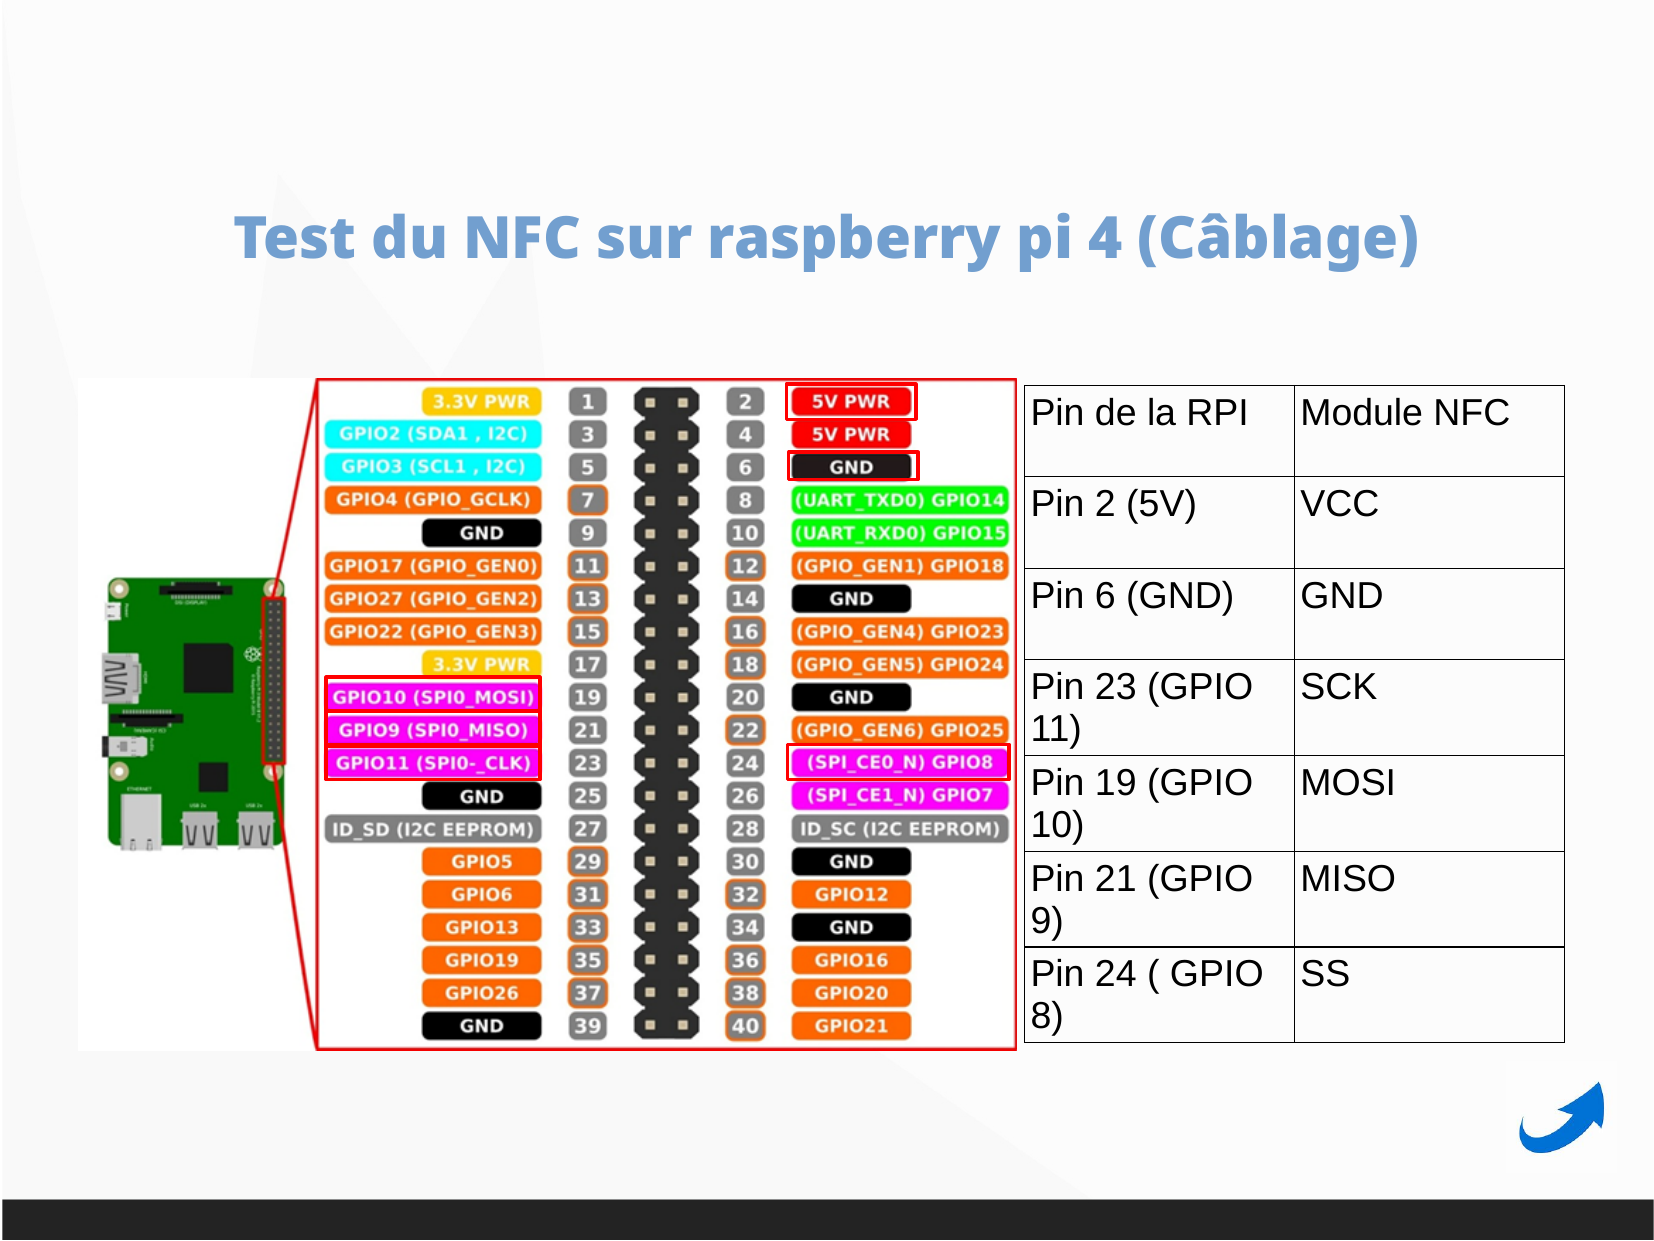

# Test du NFC sur raspberry pi 4 (Câblage)
| Pin de la RPI | Module NFC |
| --- | --- |
| Pin 2 (5V) | VCC |
| Pin 6 (GND) | GND |
| Pin 23 (GPIO 11) | SCK |
| Pin 19 (GPIO 10) | MOSI |
| Pin 21 (GPIO 9) | MISO |
| Pin 24 ( GPIO 8) | SS |